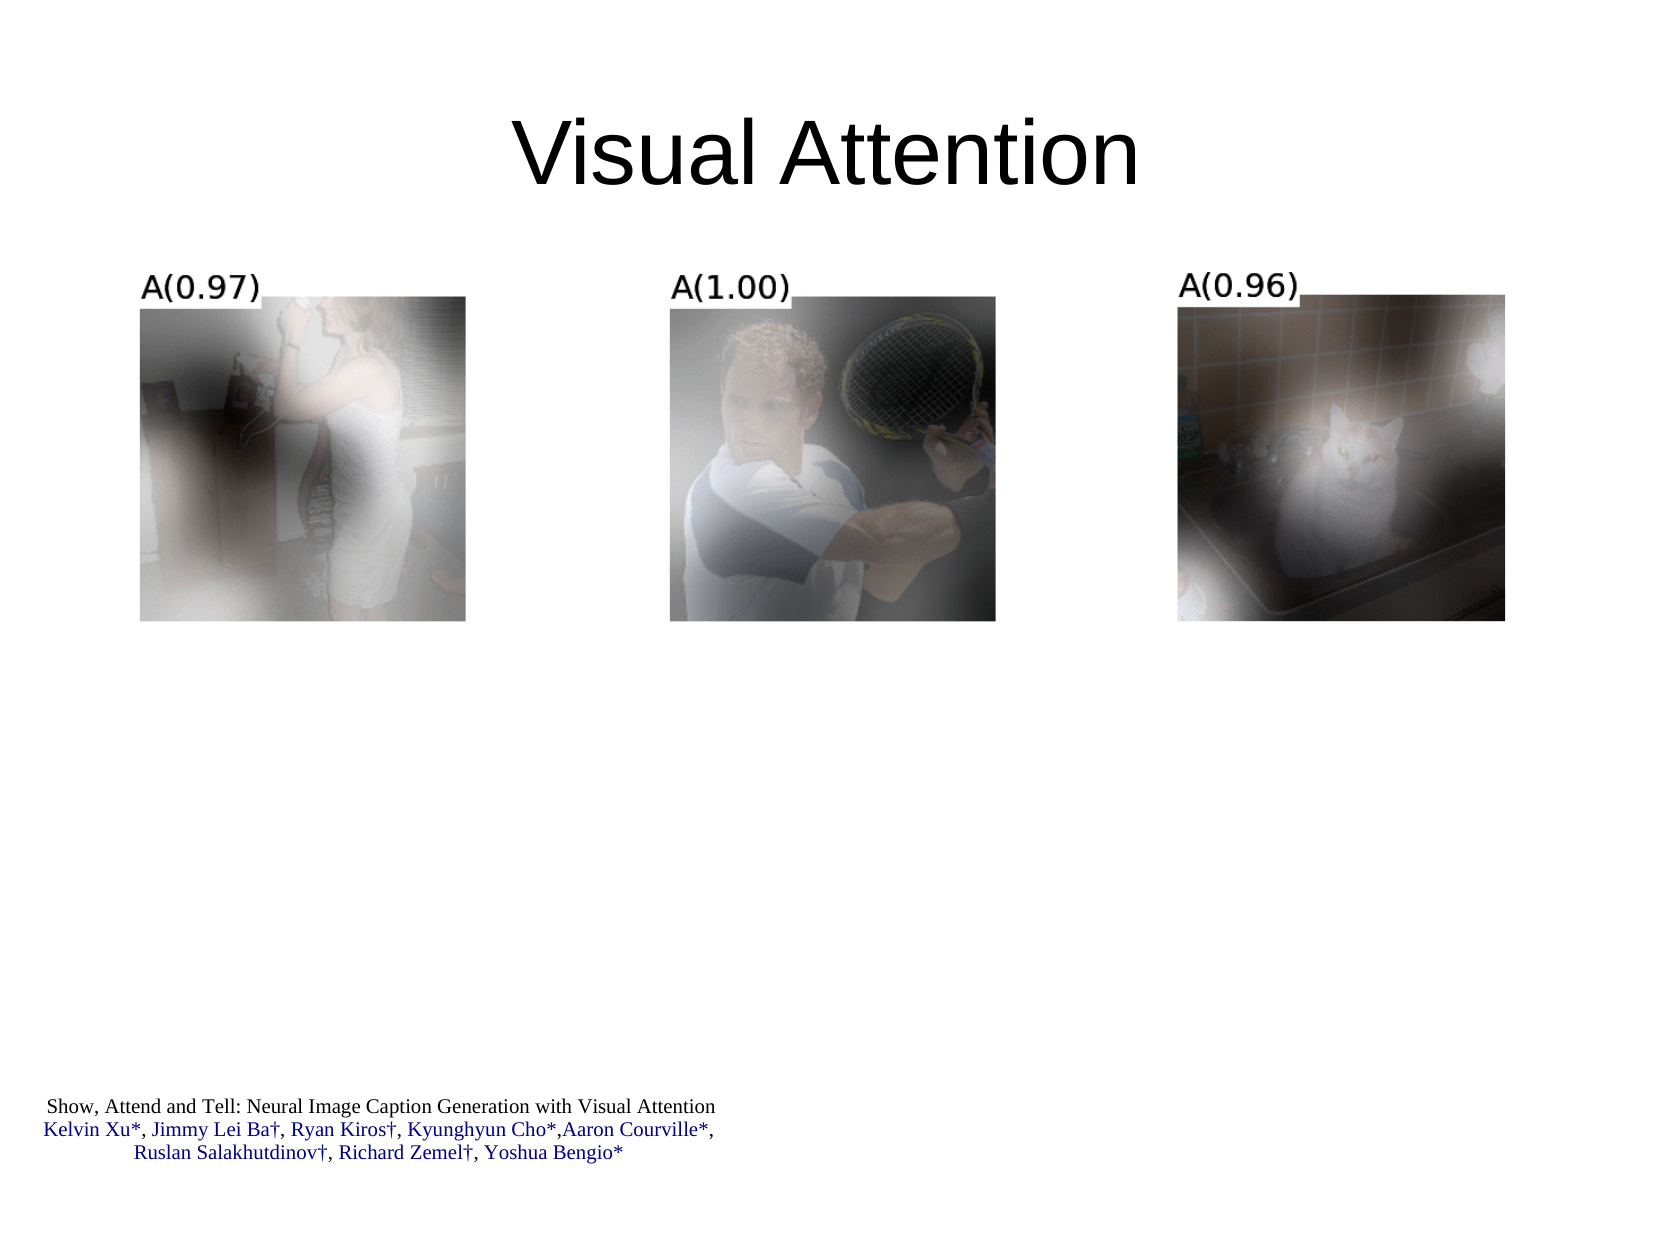

# Visual Attention
Show, Attend and Tell: Neural Image Caption Generation with Visual AttentionKelvin Xu*, Jimmy Lei Ba†, Ryan Kiros†, Kyunghyun Cho*,Aaron Courville*, Ruslan Salakhutdinov†, Richard Zemel†, Yoshua Bengio*